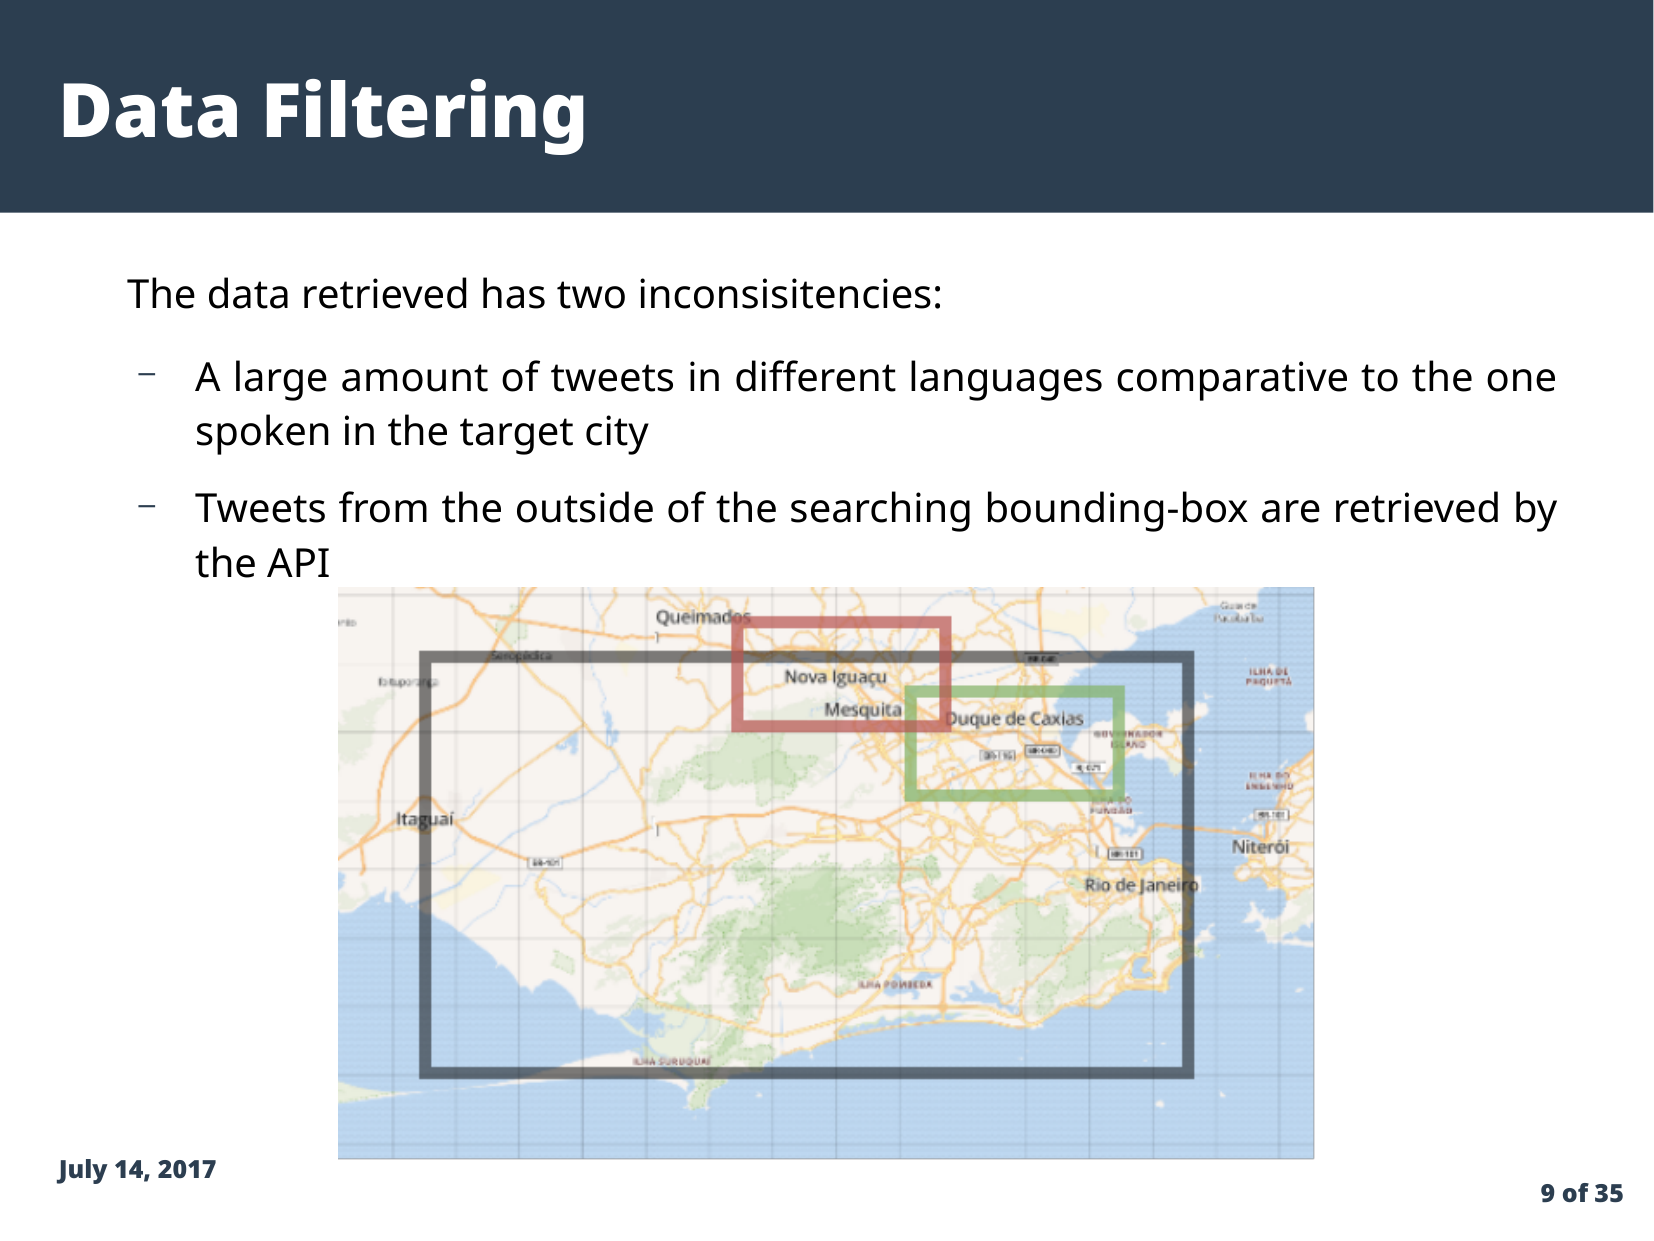

# Data Filtering
The data retrieved has two inconsisitencies:
A large amount of tweets in different languages comparative to the one spoken in the target city
Tweets from the outside of the searching bounding-box are retrieved by the API
July 14, 2017
9